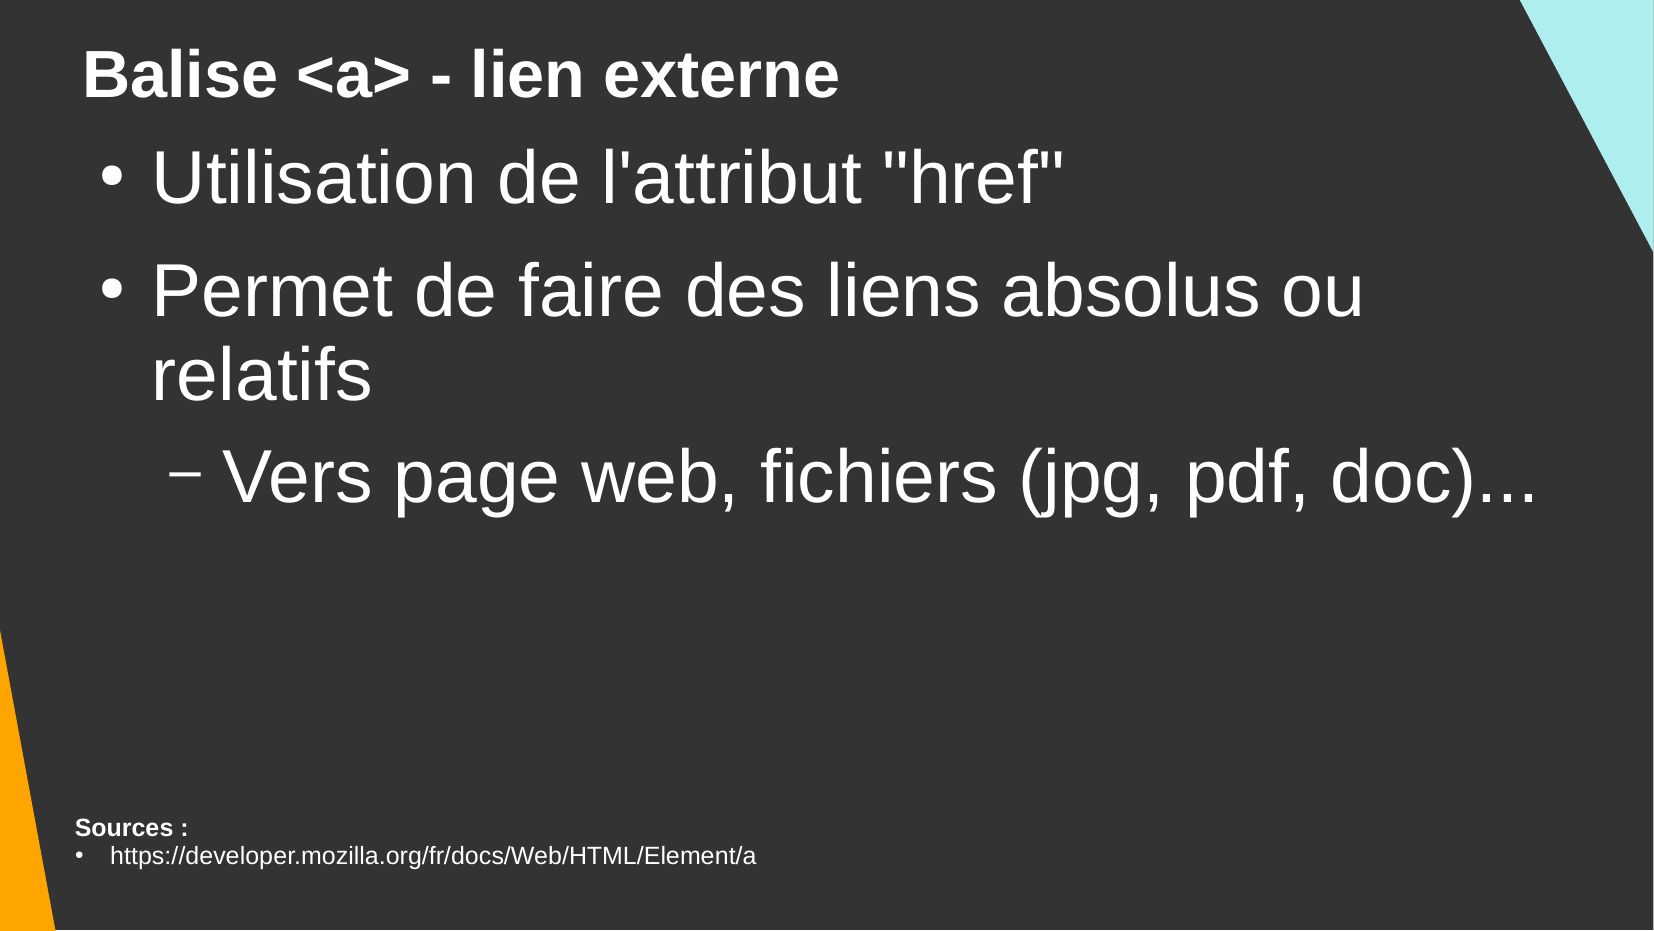

# Balise <a> - lien externe
Utilisation de l'attribut "href"
Permet de faire des liens absolus ou relatifs
Vers page web, fichiers (jpg, pdf, doc)...
Sources :
https://developer.mozilla.org/fr/docs/Web/HTML/Element/a